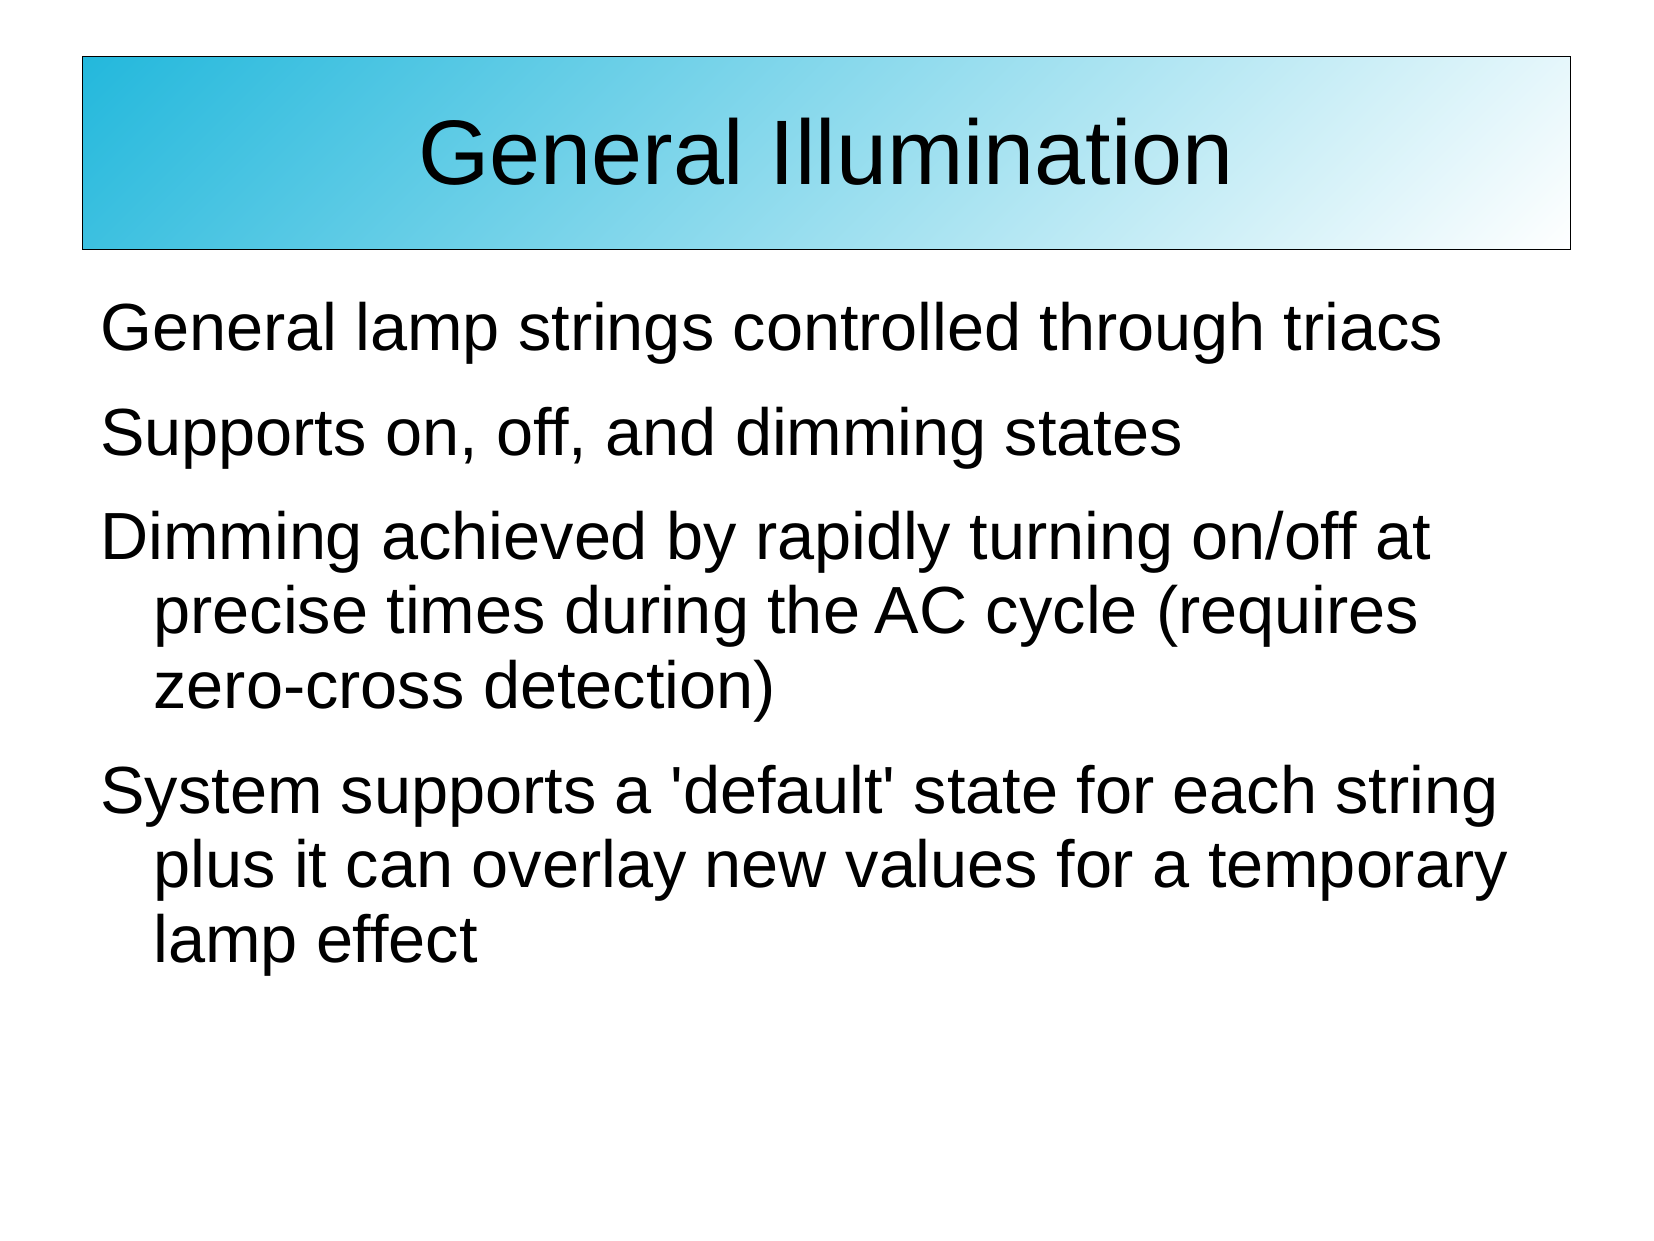

# General Illumination
General lamp strings controlled through triacs
Supports on, off, and dimming states
Dimming achieved by rapidly turning on/off at precise times during the AC cycle (requires zero-cross detection)
System supports a 'default' state for each string plus it can overlay new values for a temporary lamp effect